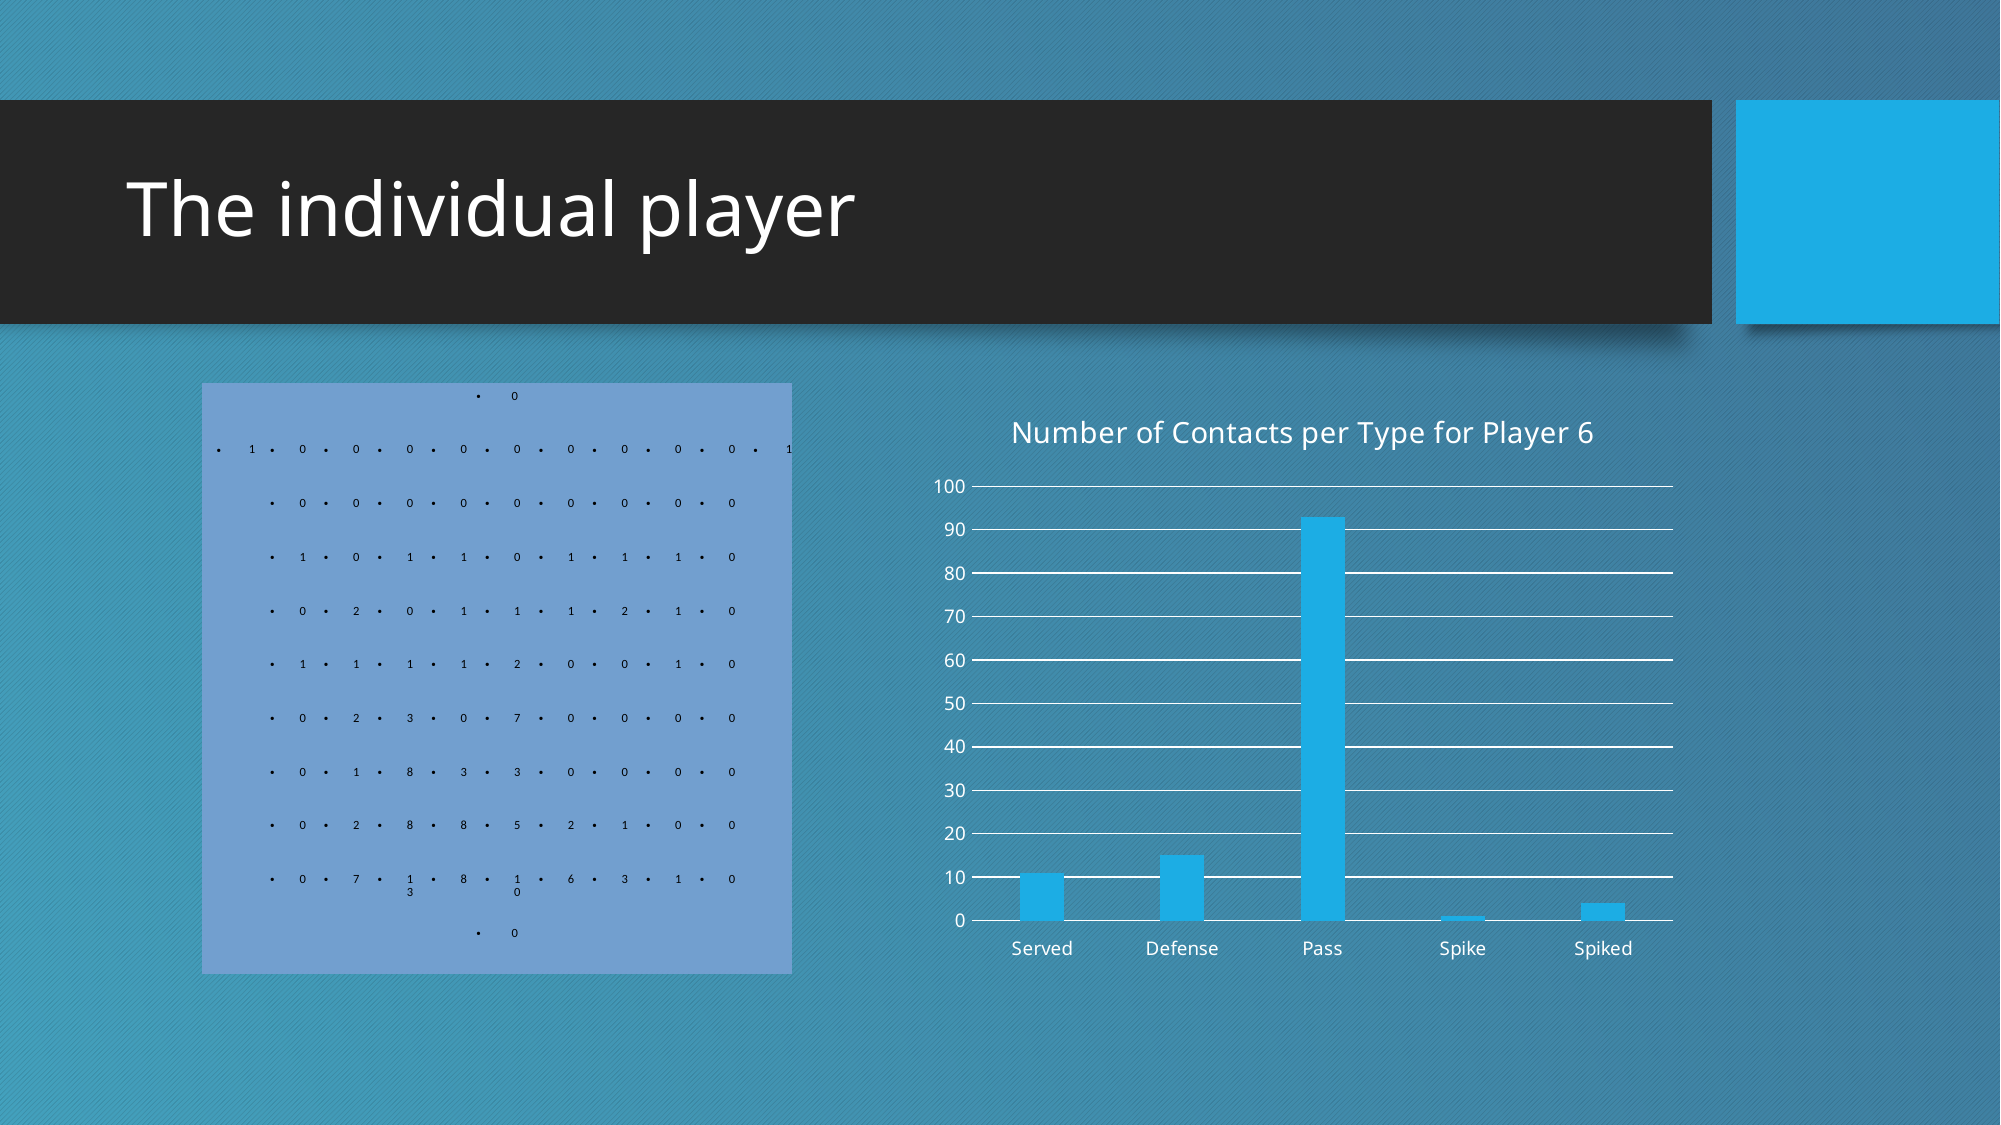

# The individual player
| 0 | | | | | | | | | | |
| --- | --- | --- | --- | --- | --- | --- | --- | --- | --- | --- |
| 1 | 0 | 0 | 0 | 0 | 0 | 0 | 0 | 0 | 0 | 1 |
| | 0 | 0 | 0 | 0 | 0 | 0 | 0 | 0 | 0 | |
| | 1 | 0 | 1 | 1 | 0 | 1 | 1 | 1 | 0 | |
| | 0 | 2 | 0 | 1 | 1 | 1 | 2 | 1 | 0 | |
| | 1 | 1 | 1 | 1 | 2 | 0 | 0 | 1 | 0 | |
| | 0 | 2 | 3 | 0 | 7 | 0 | 0 | 0 | 0 | |
| | 0 | 1 | 8 | 3 | 3 | 0 | 0 | 0 | 0 | |
| | 0 | 2 | 8 | 8 | 5 | 2 | 1 | 0 | 0 | |
| | 0 | 7 | 13 | 8 | 10 | 6 | 3 | 1 | 0 | |
| 0 | | | | | | | | | | |
### Chart: Number of Contacts per Type for Player 6
| Category | Reeks1 |
|---|---|
| Served | 11.0 |
| Defense | 15.0 |
| Pass | 93.0 |
| Spike | 1.0 |
| Spiked | 4.0 |